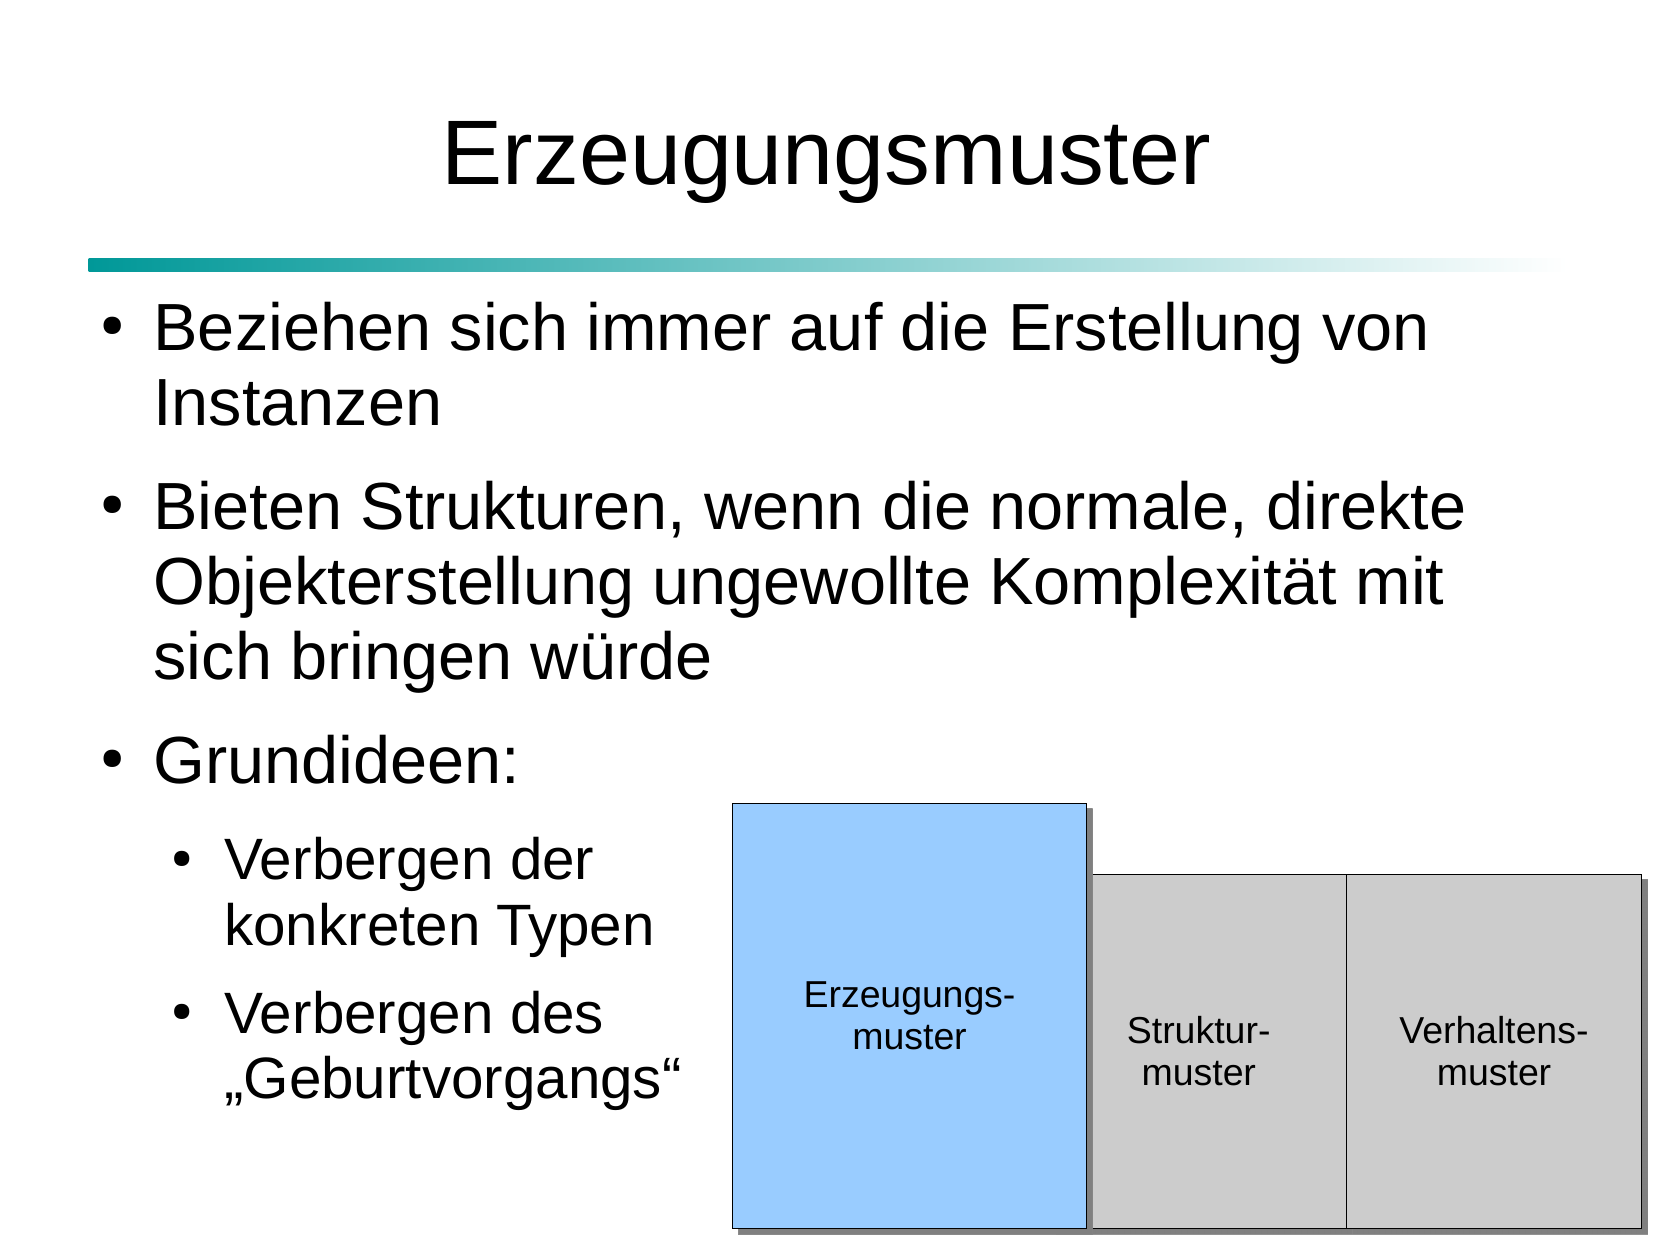

# Erzeugungsmuster
Beziehen sich immer auf die Erstellung von Instanzen
Bieten Strukturen, wenn die normale, direkte Objekterstellung ungewollte Komplexität mit sich bringen würde
Grundideen:
Verbergen der
konkreten Typen
Verbergen des
„Geburtvorgangs“
Erzeugungs-
muster
Struktur-
muster
Verhaltens-
muster